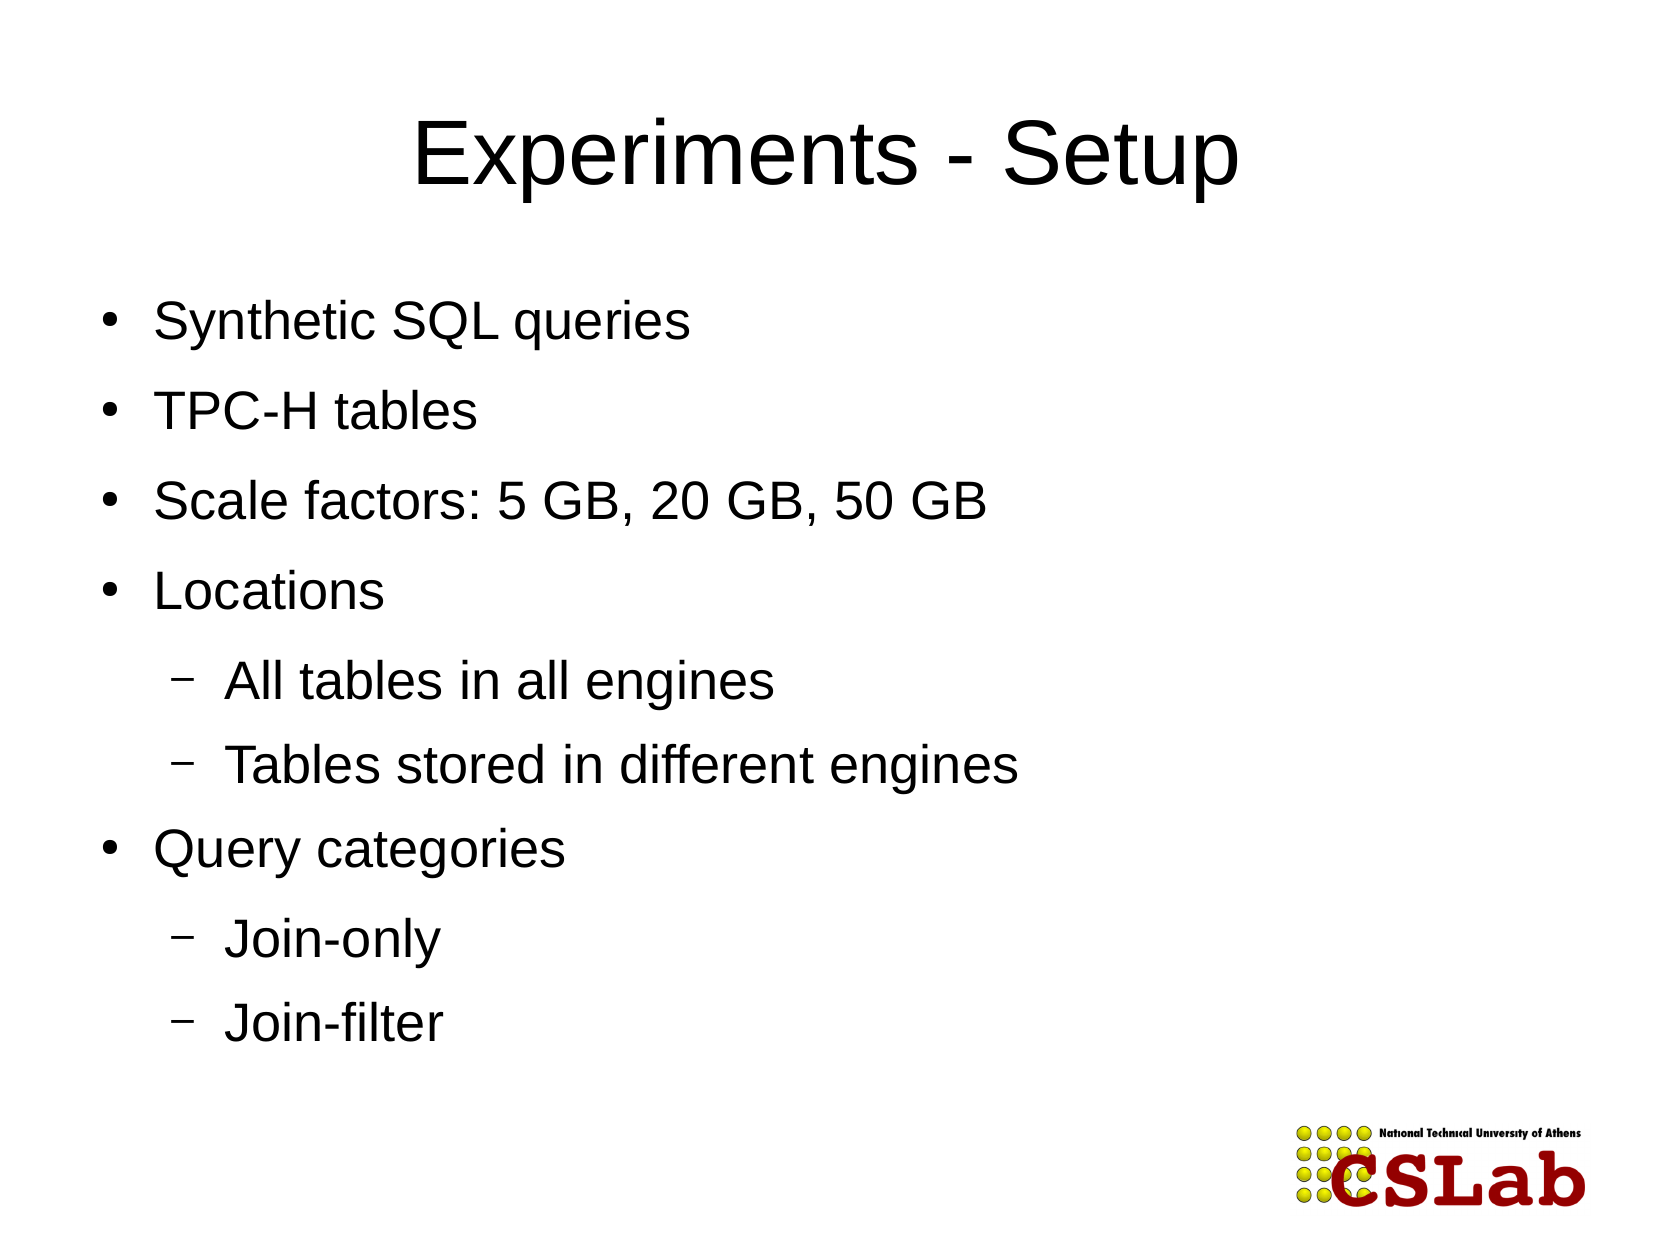

# Experiments - Setup
Synthetic SQL queries
TPC-H tables
Scale factors: 5 GB, 20 GB, 50 GB
Locations
All tables in all engines
Tables stored in different engines
Query categories
Join-only
Join-filter